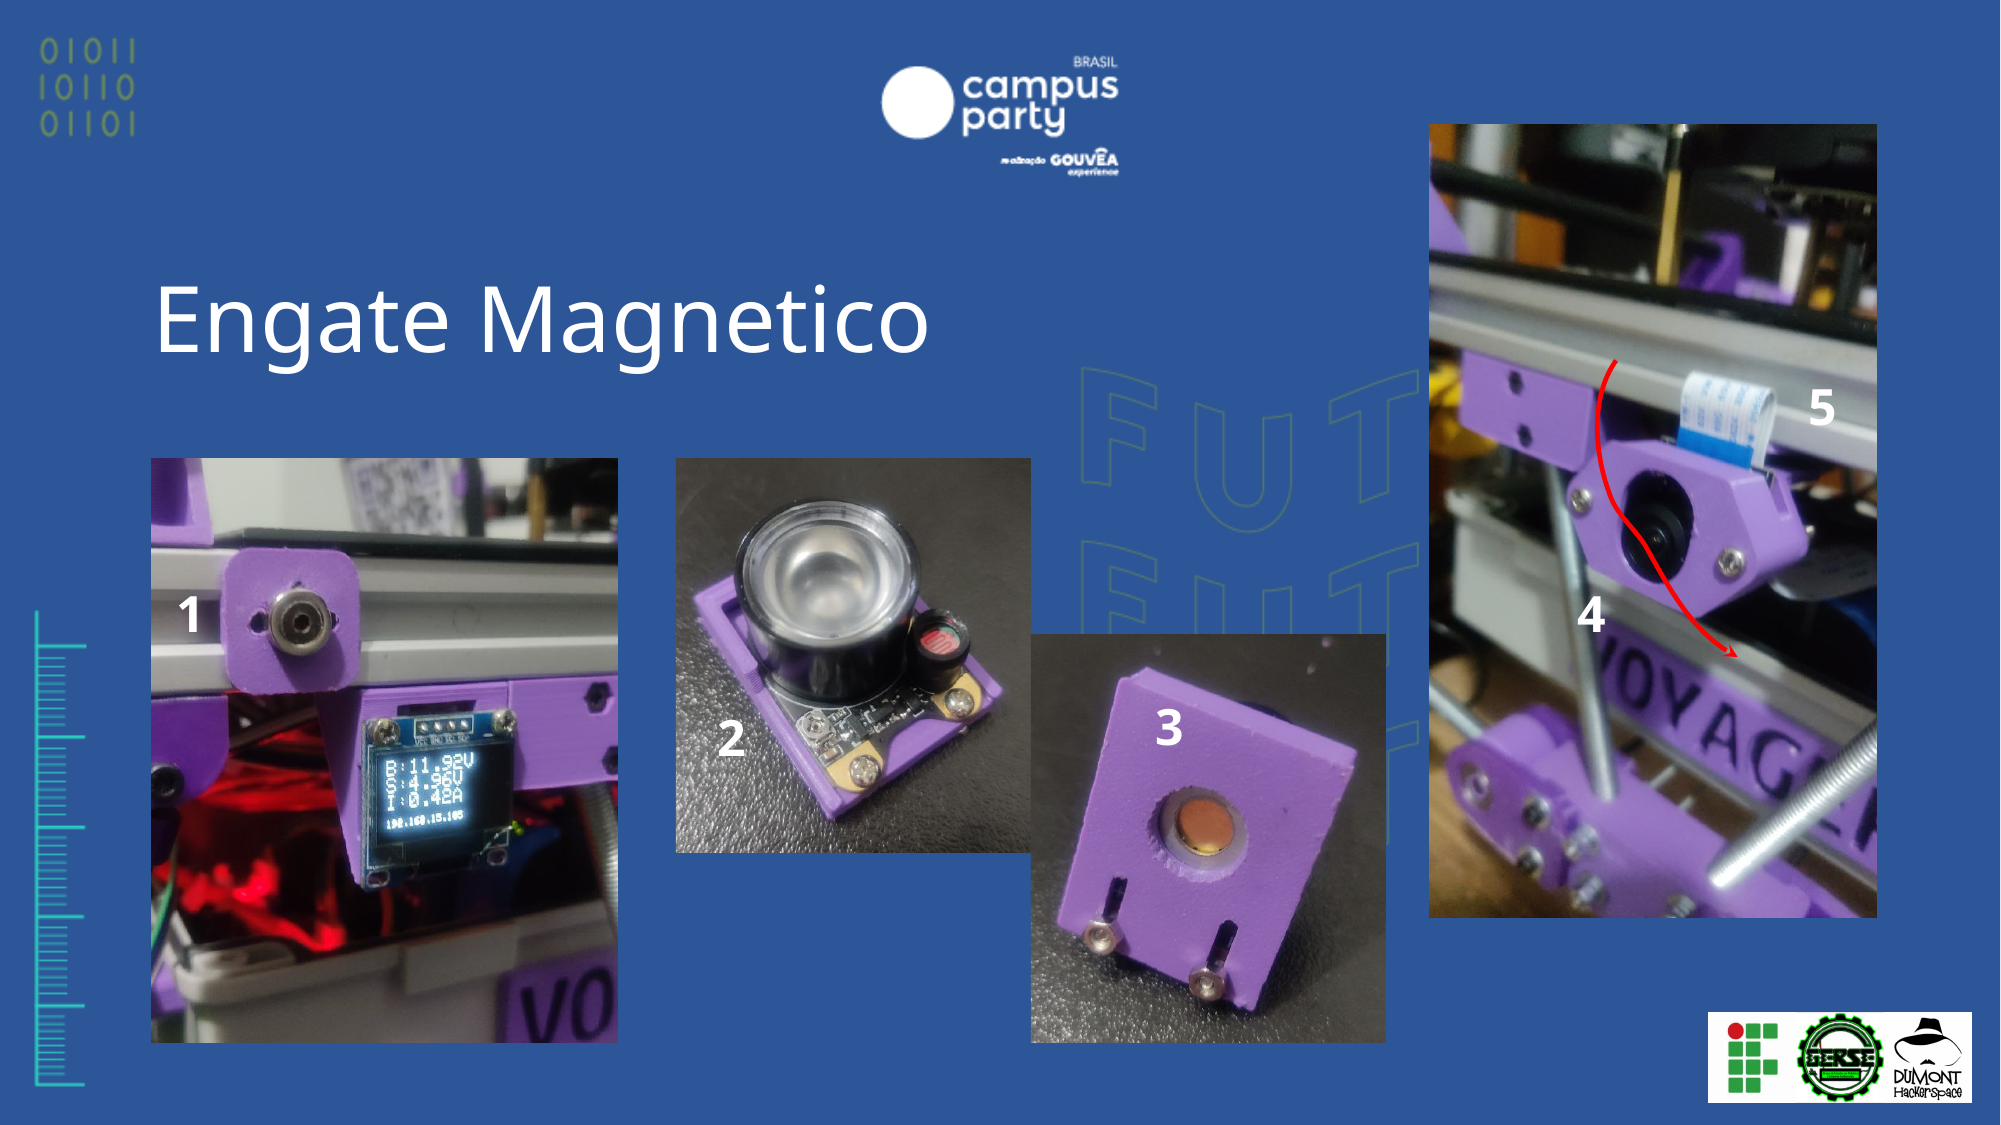

# Engate Magnetico
5
1
4
3
2